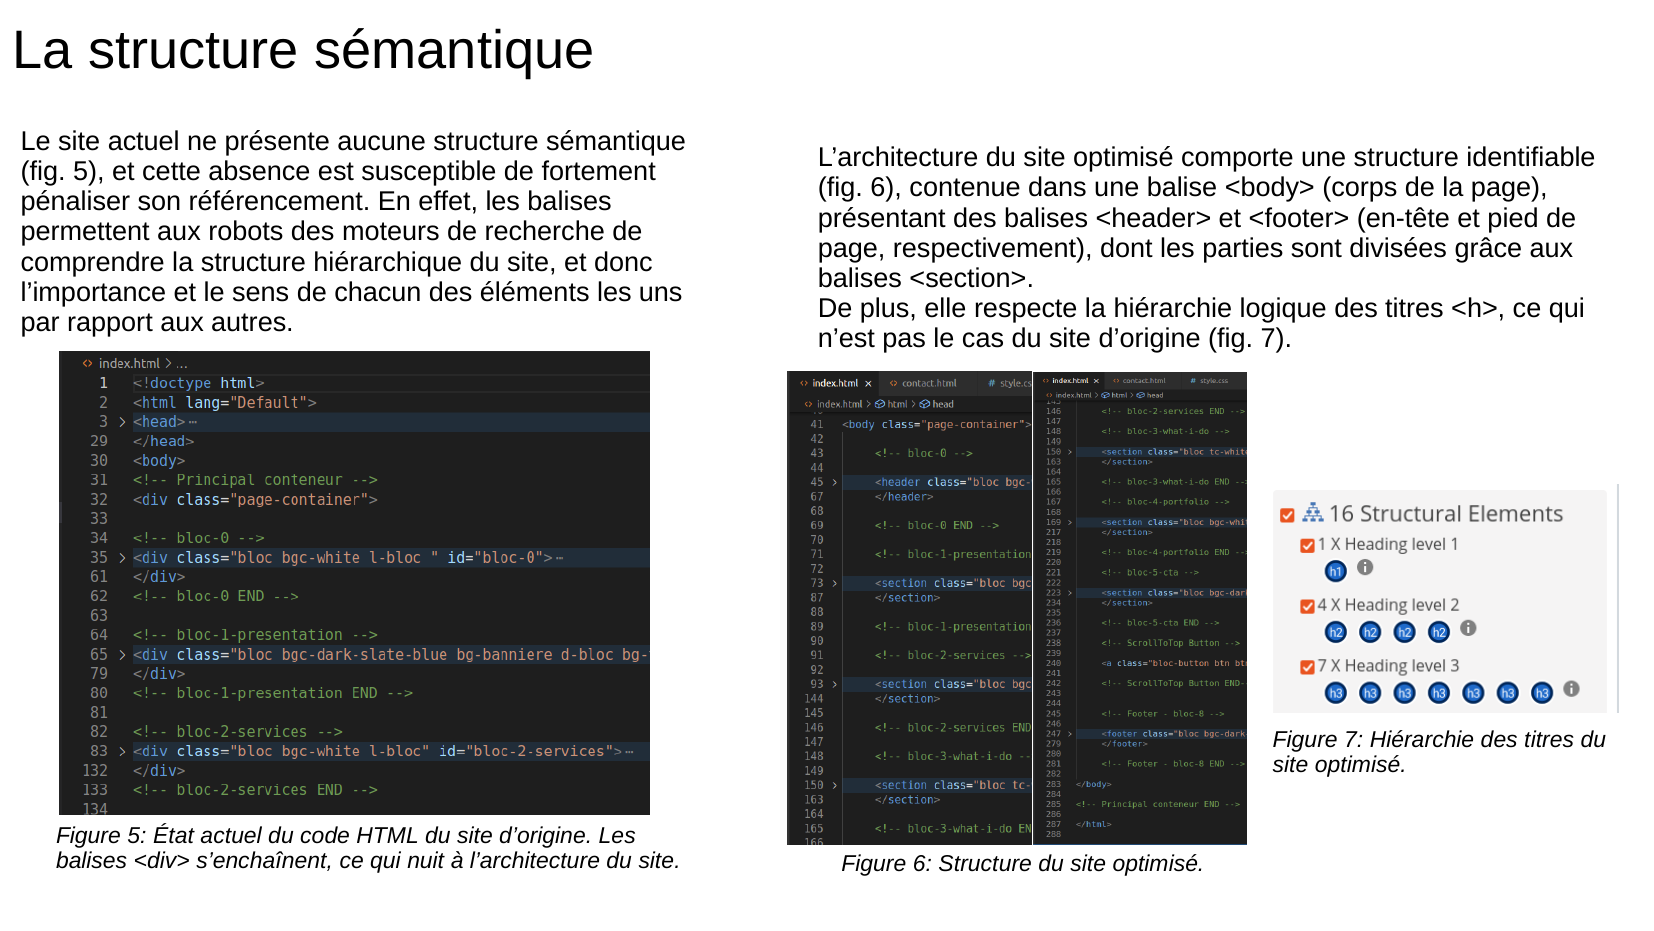

# La structure sémantique
Le site actuel ne présente aucune structure sémantique (fig. 5), et cette absence est susceptible de fortement pénaliser son référencement. En effet, les balises permettent aux robots des moteurs de recherche de comprendre la structure hiérarchique du site, et donc l’importance et le sens de chacun des éléments les uns par rapport aux autres.
L’architecture du site optimisé comporte une structure identifiable (fig. 6), contenue dans une balise <body> (corps de la page), présentant des balises <header> et <footer> (en-tête et pied de page, respectivement), dont les parties sont divisées grâce aux balises <section>.
De plus, elle respecte la hiérarchie logique des titres <h>, ce qui n’est pas le cas du site d’origine (fig. 7).
Figure 7: Hiérarchie des titres du site optimisé.
Figure 5: État actuel du code HTML du site d’origine. Les balises <div> s’enchaînent, ce qui nuit à l’architecture du site.
Figure 6: Structure du site optimisé.